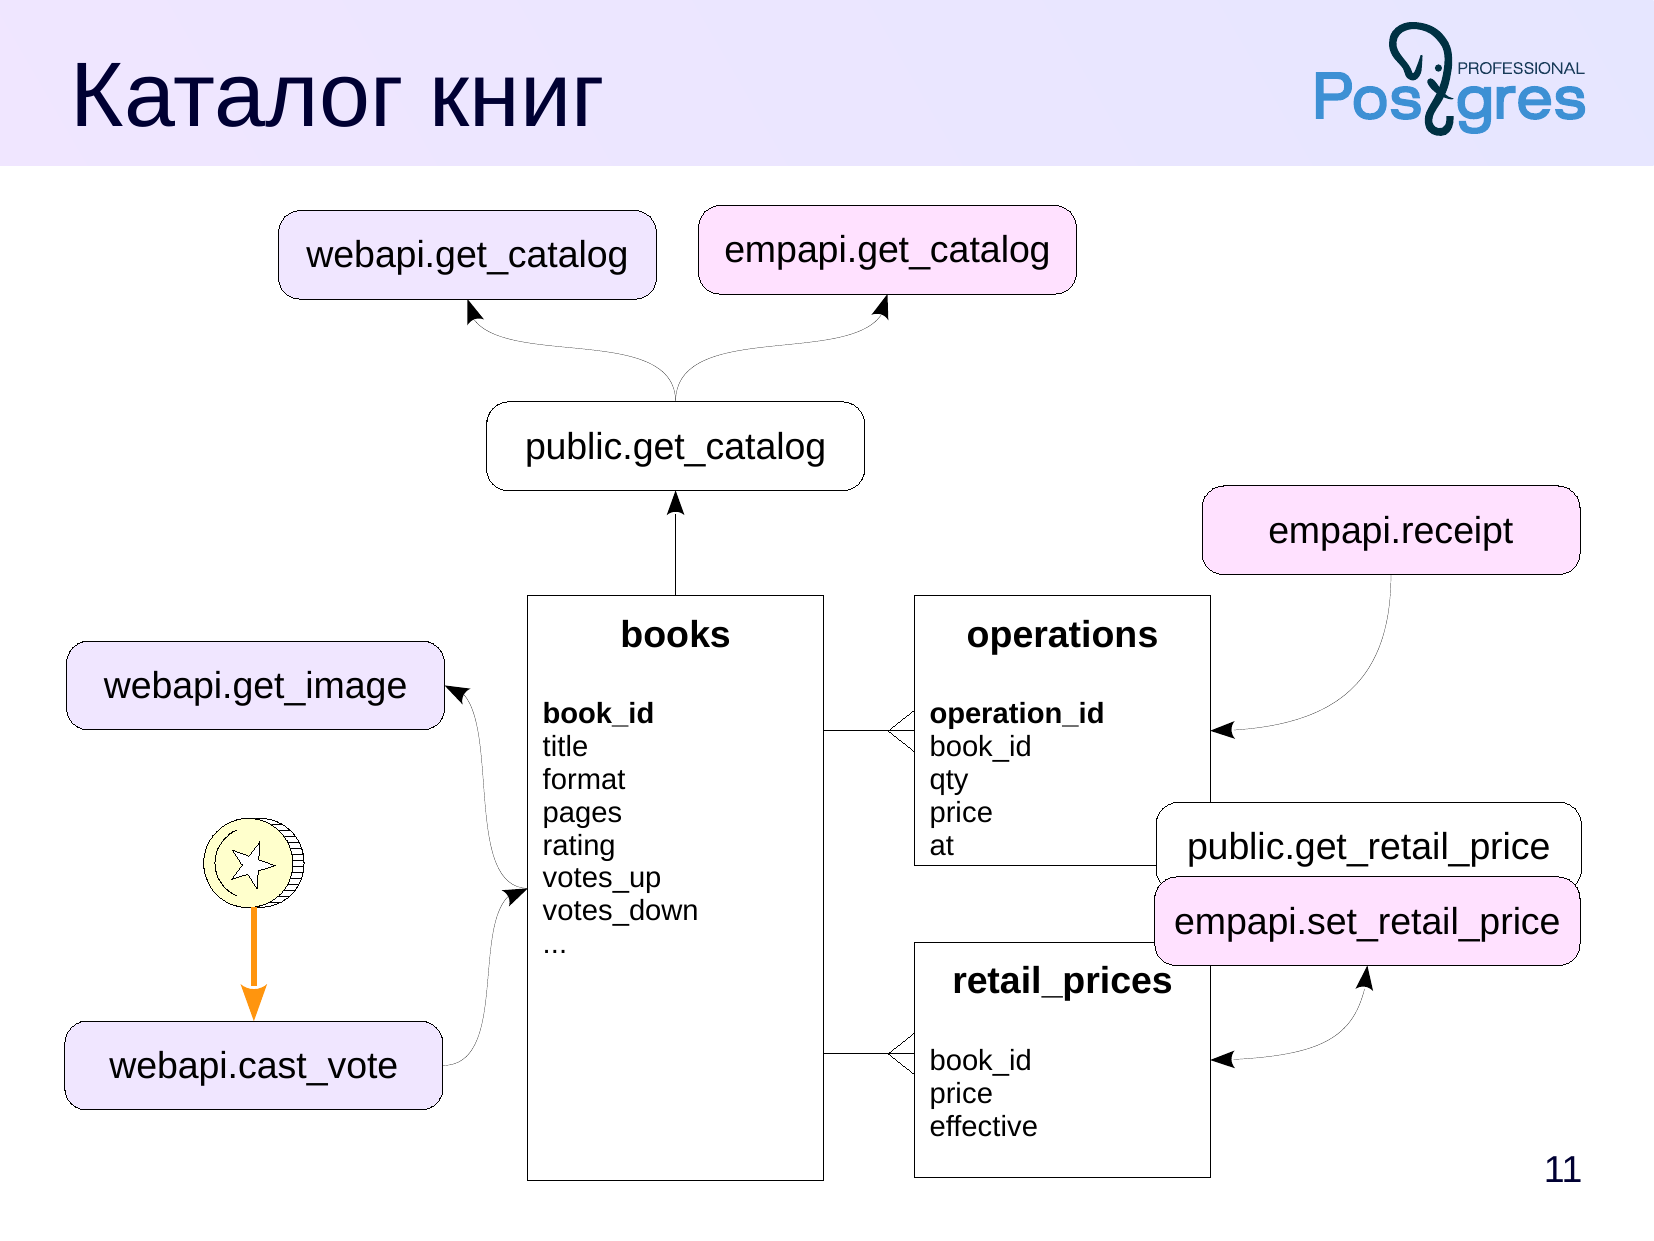

# Каталог книг
empapi.get_catalog
webapi.get_catalog
public.get_catalog
public.get_catalog
empapi.receipt
books
book_id
title
format
pages
rating
votes_up
votes_down
...
operations
operation_id
book_id
qty
price
at
webapi.get_image
public.get_retail_price
empapi.set_retail_price
retail_prices
book_id
price
effective
webapi.cast_vote